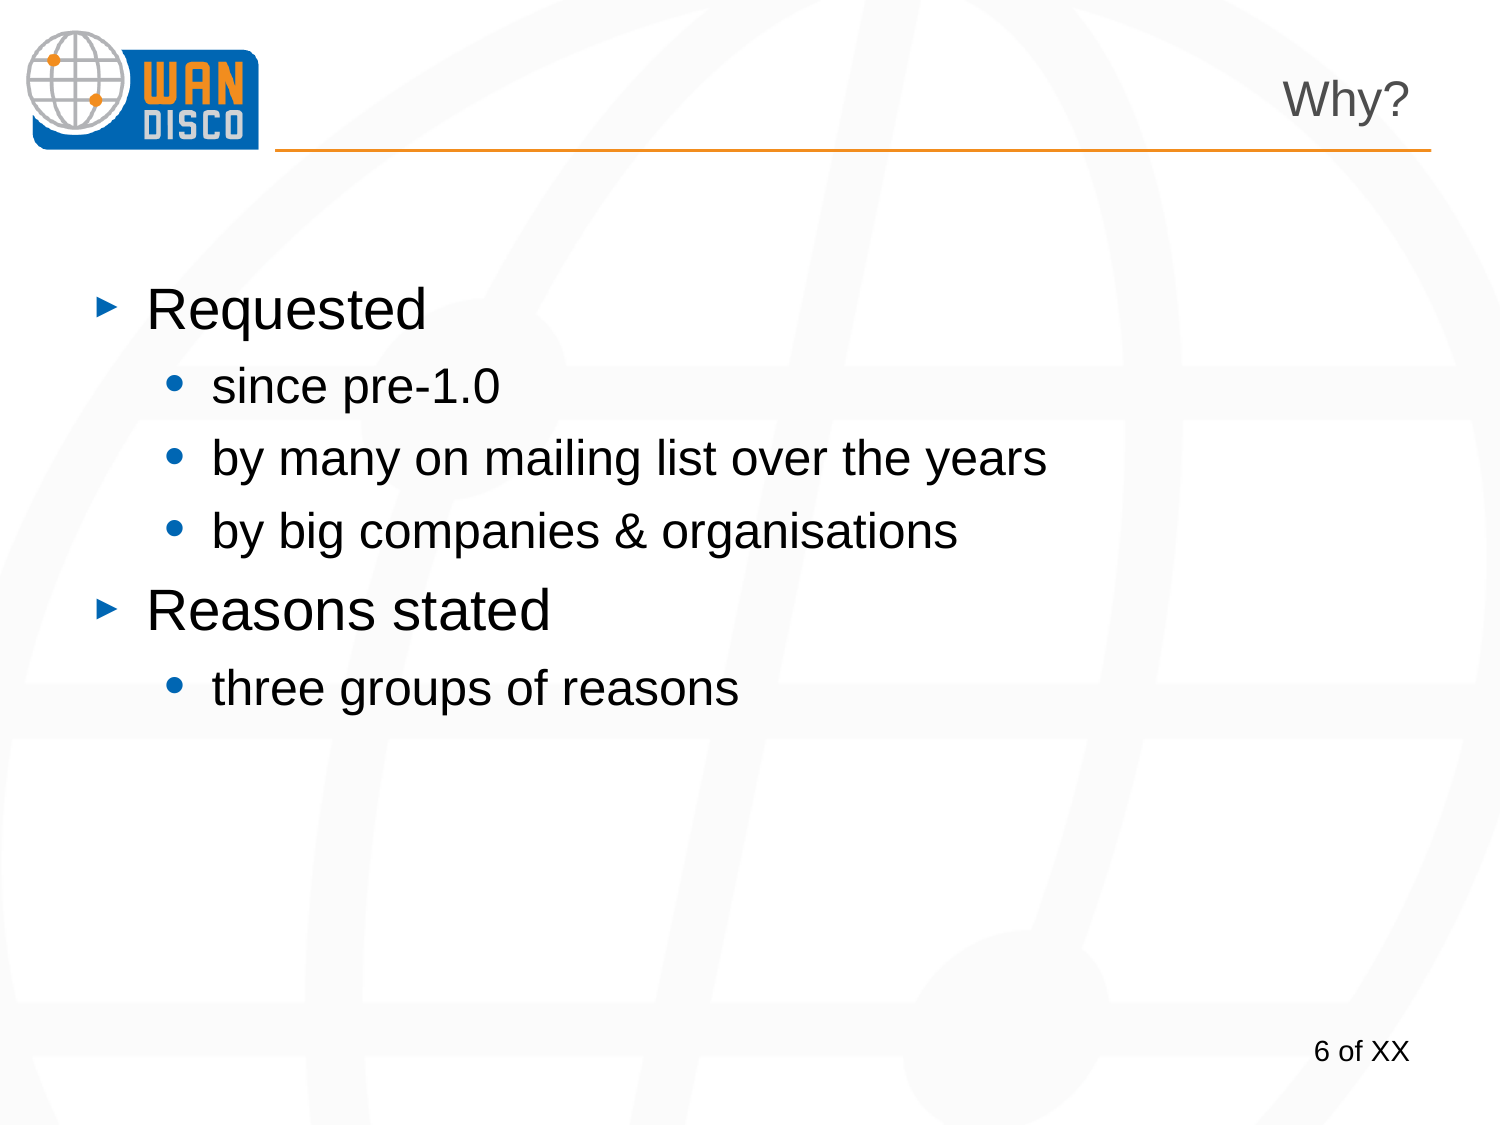

# Why?
Requested
since pre-1.0
by many on mailing list over the years
by big companies & organisations
Reasons stated
three groups of reasons
6